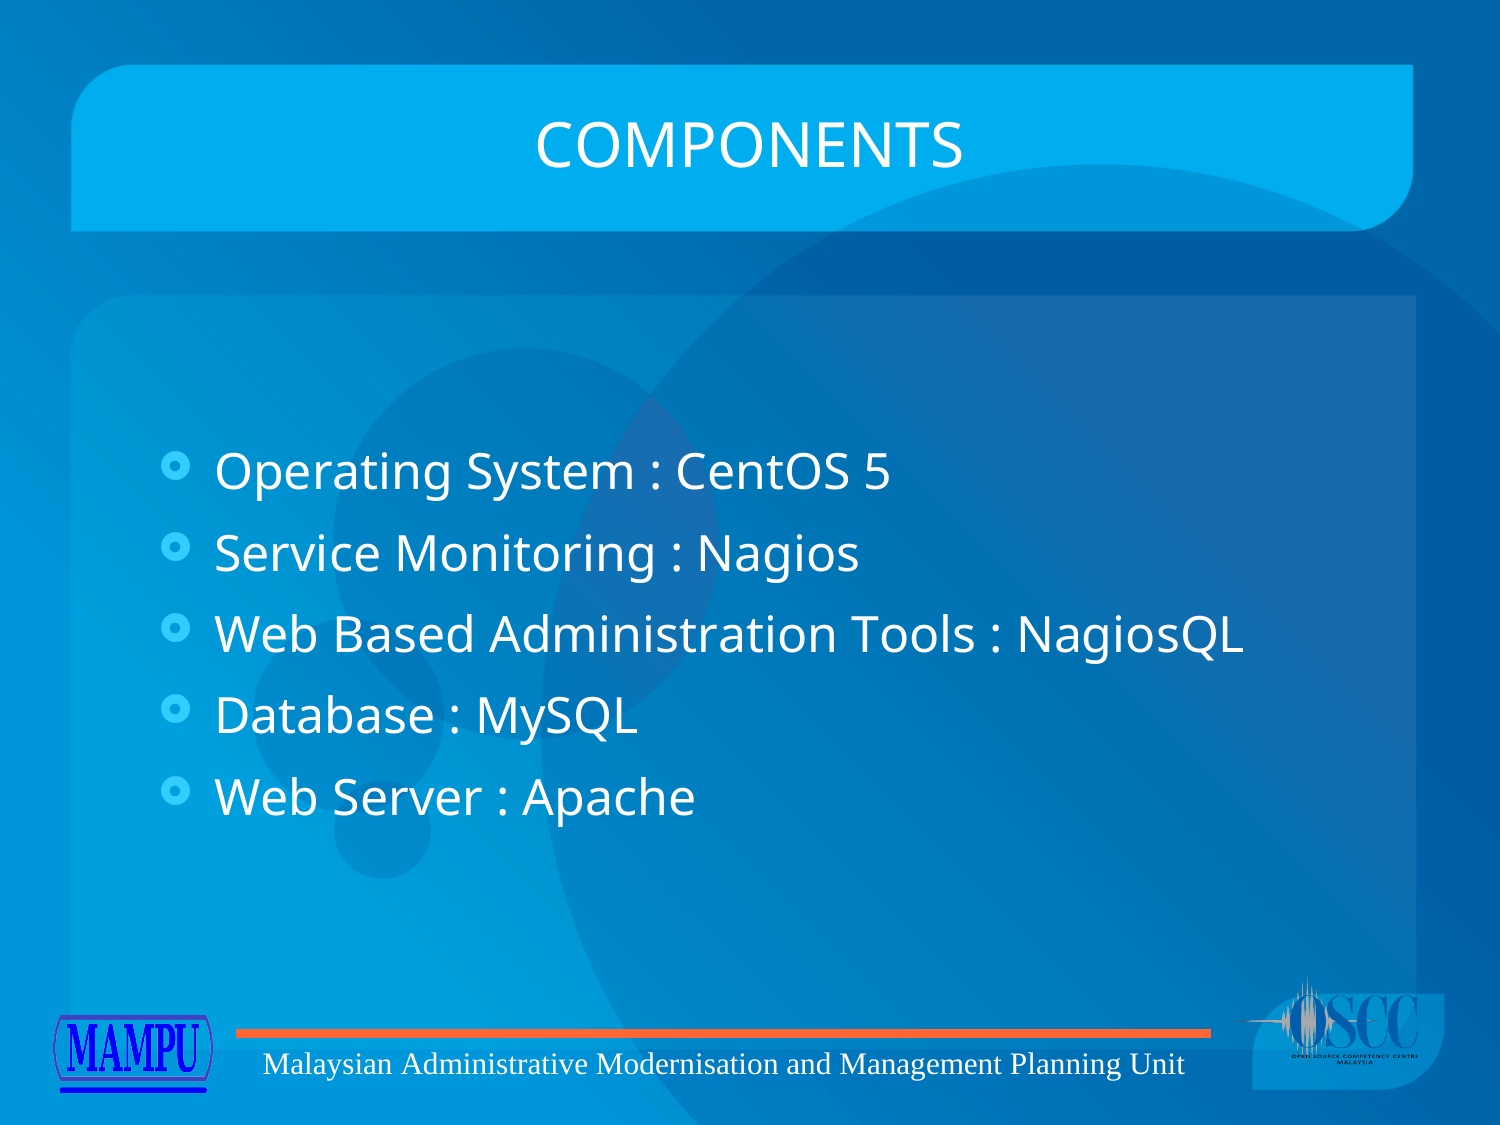

# COMPONENTS
Operating System : CentOS 5
Service Monitoring : Nagios
Web Based Administration Tools : NagiosQL
Database : MySQL
Web Server : Apache
Malaysian Administrative Modernisation and Management Planning Unit